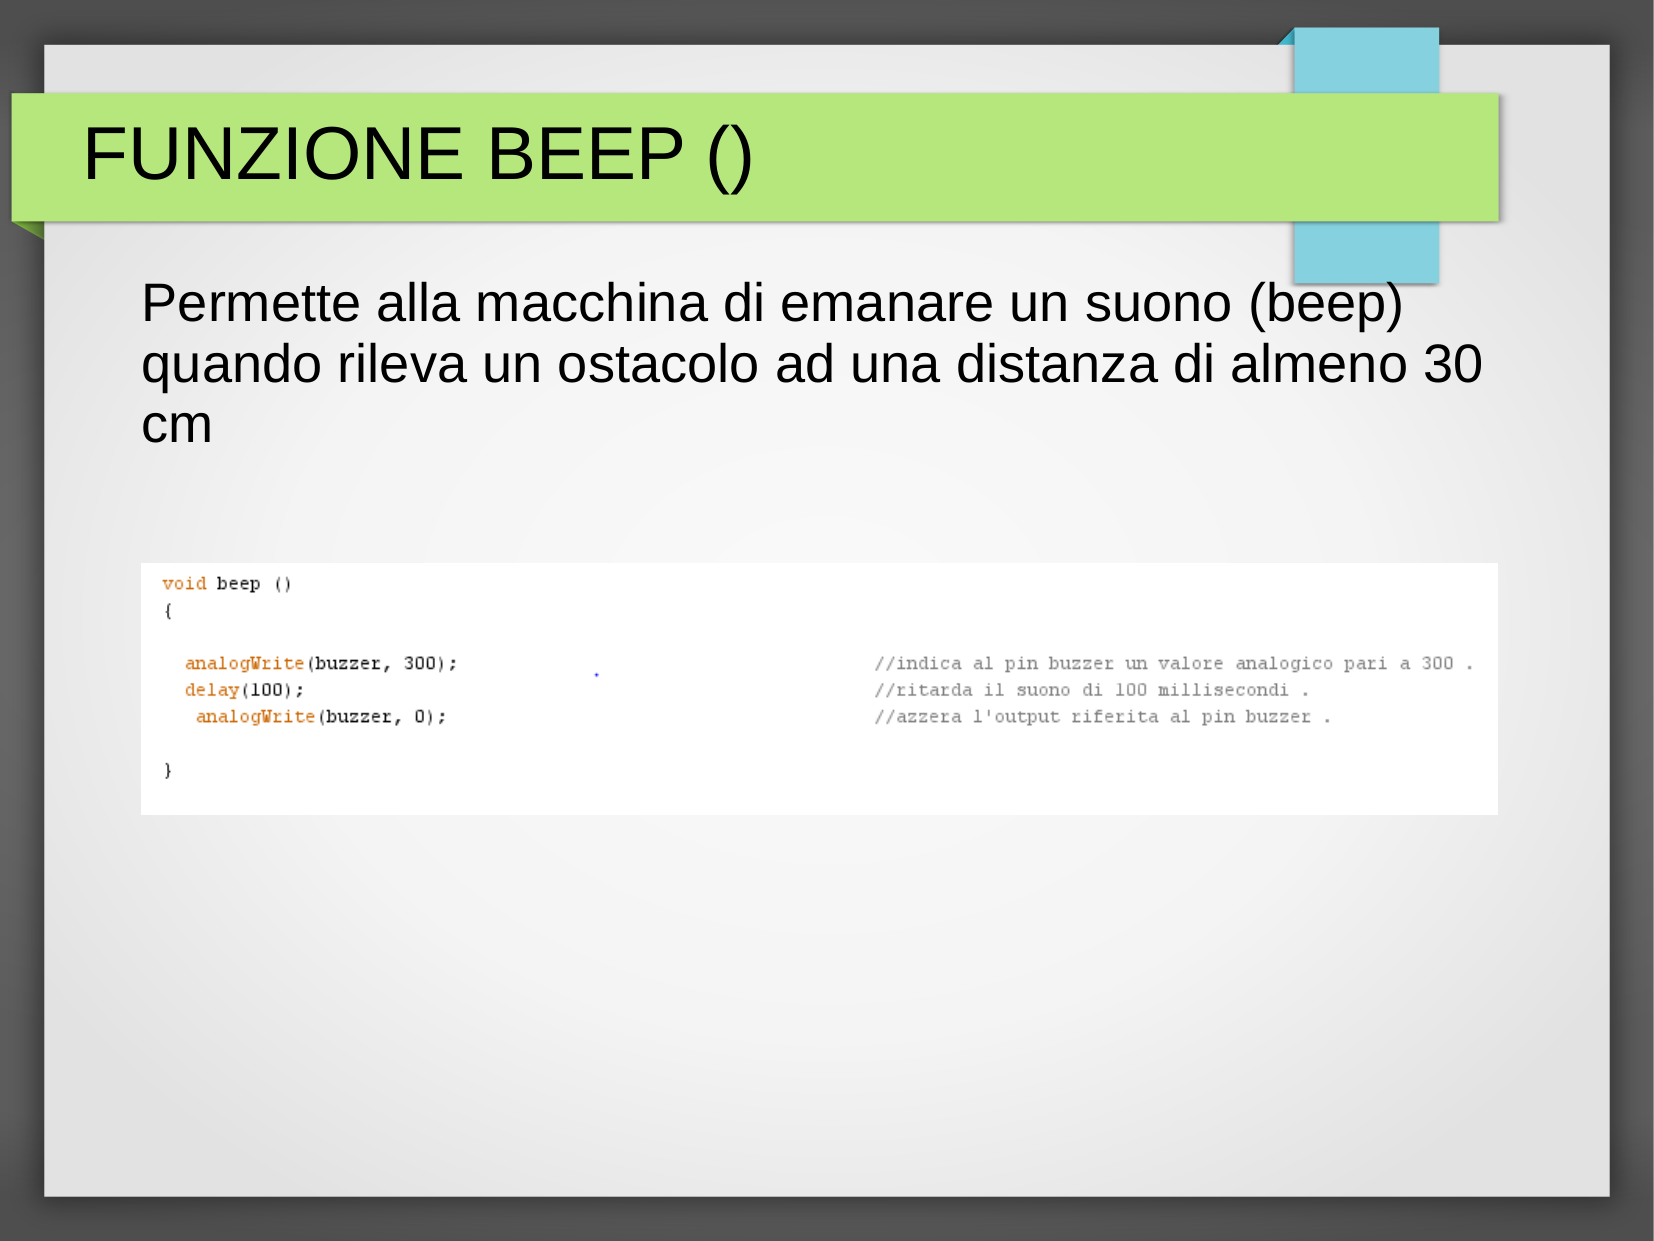

# FUNZIONE BEEP ()
Permette alla macchina di emanare un suono (beep) quando rileva un ostacolo ad una distanza di almeno 30 cm